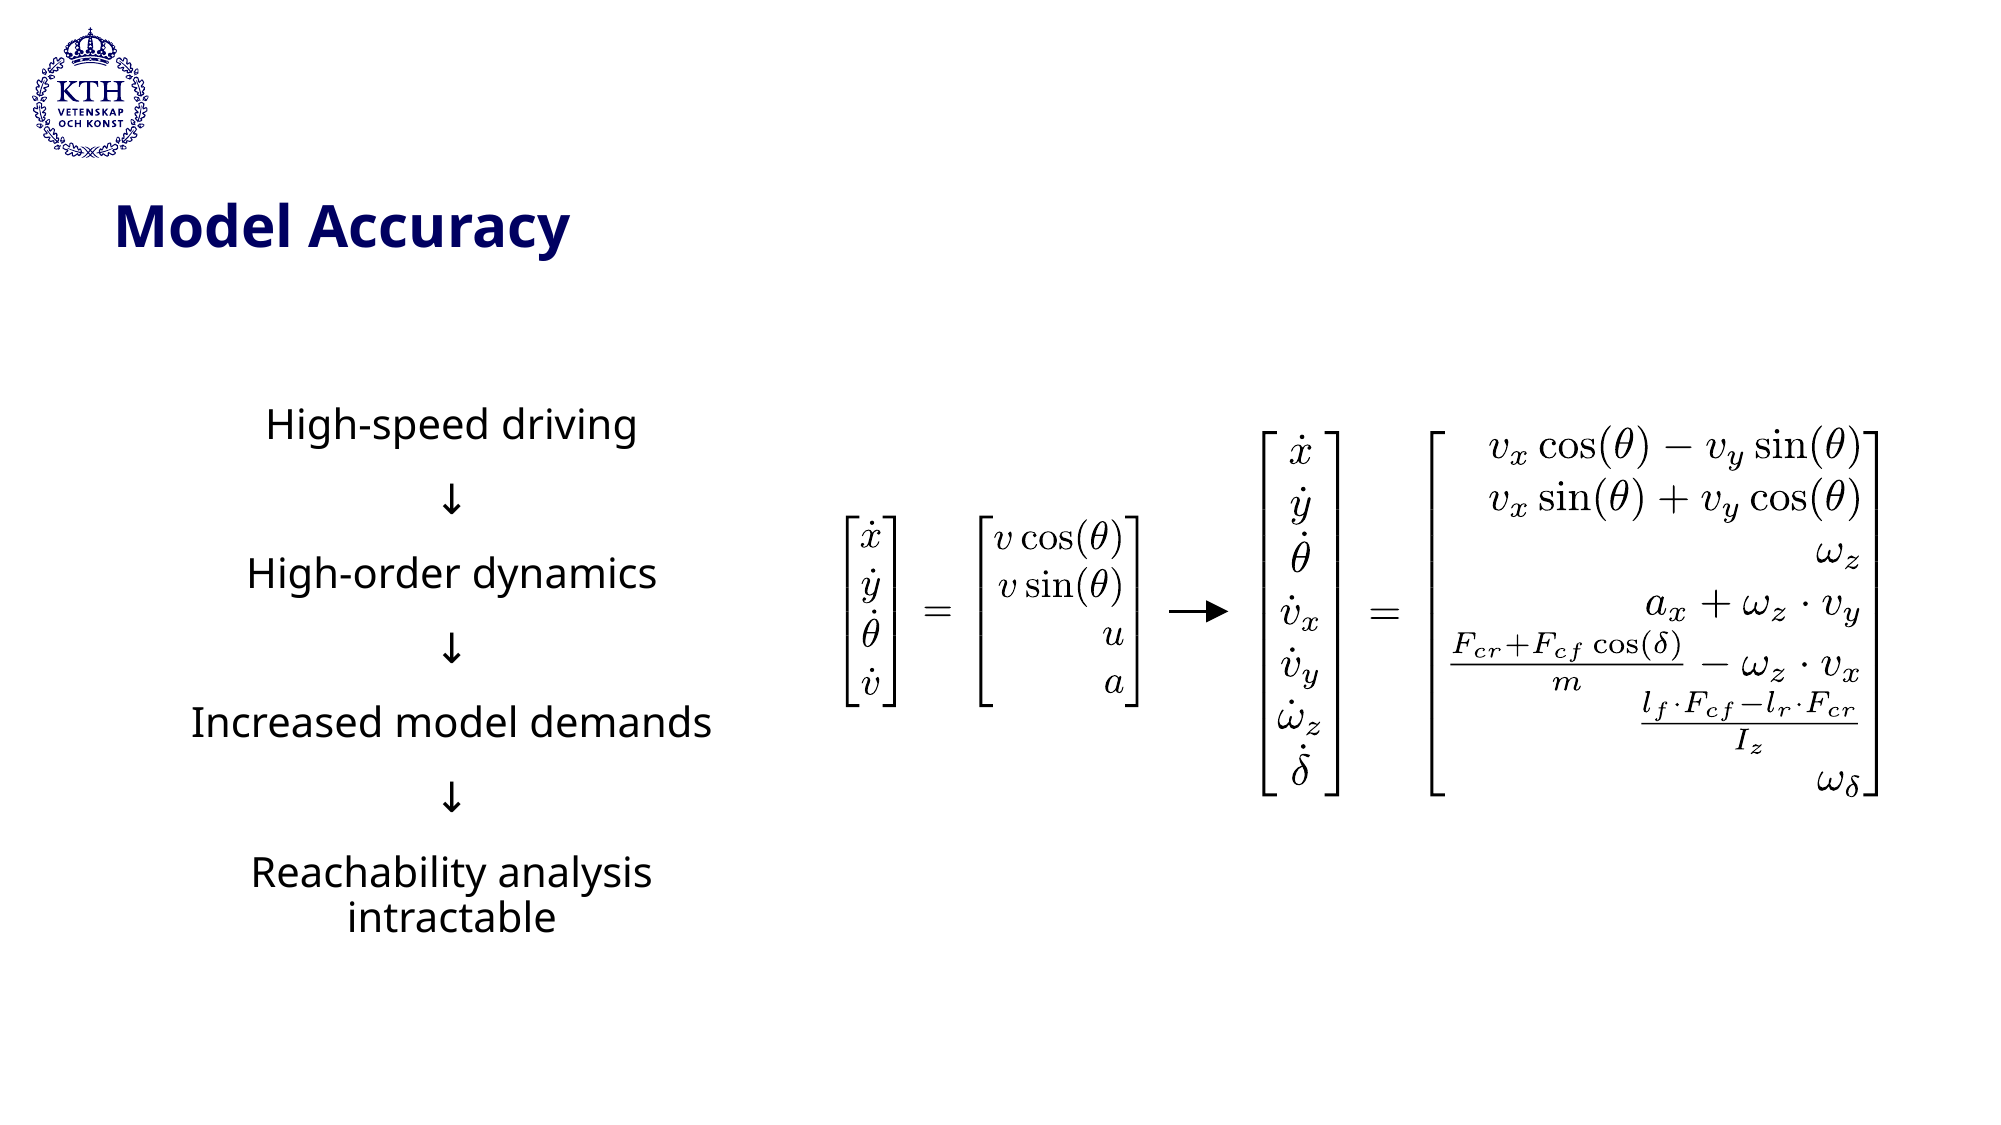

# Model Accuracy
High-speed driving
↓
High-order dynamics
↓
Increased model demands
↓
Reachability analysis intractable